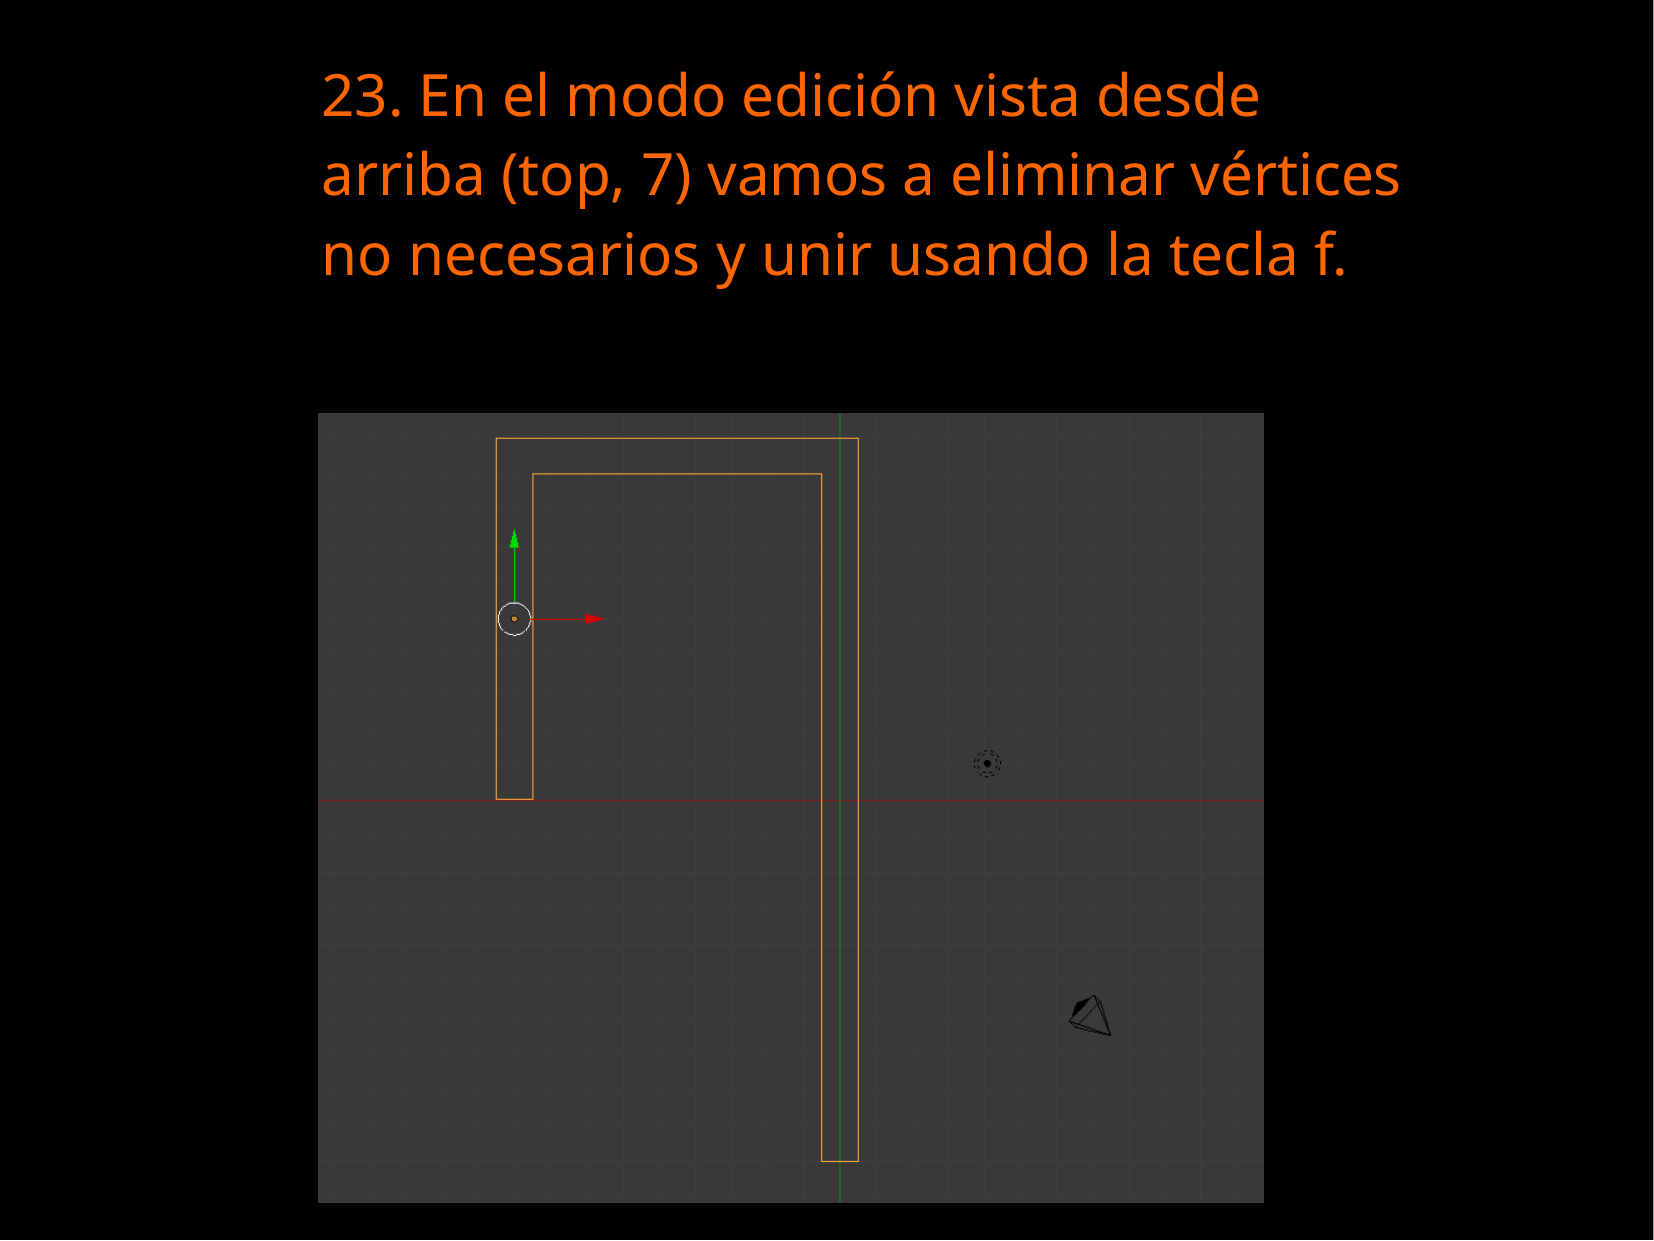

23. En el modo edición vista desde arriba (top, 7) vamos a eliminar vértices no necesarios y unir usando la tecla f.